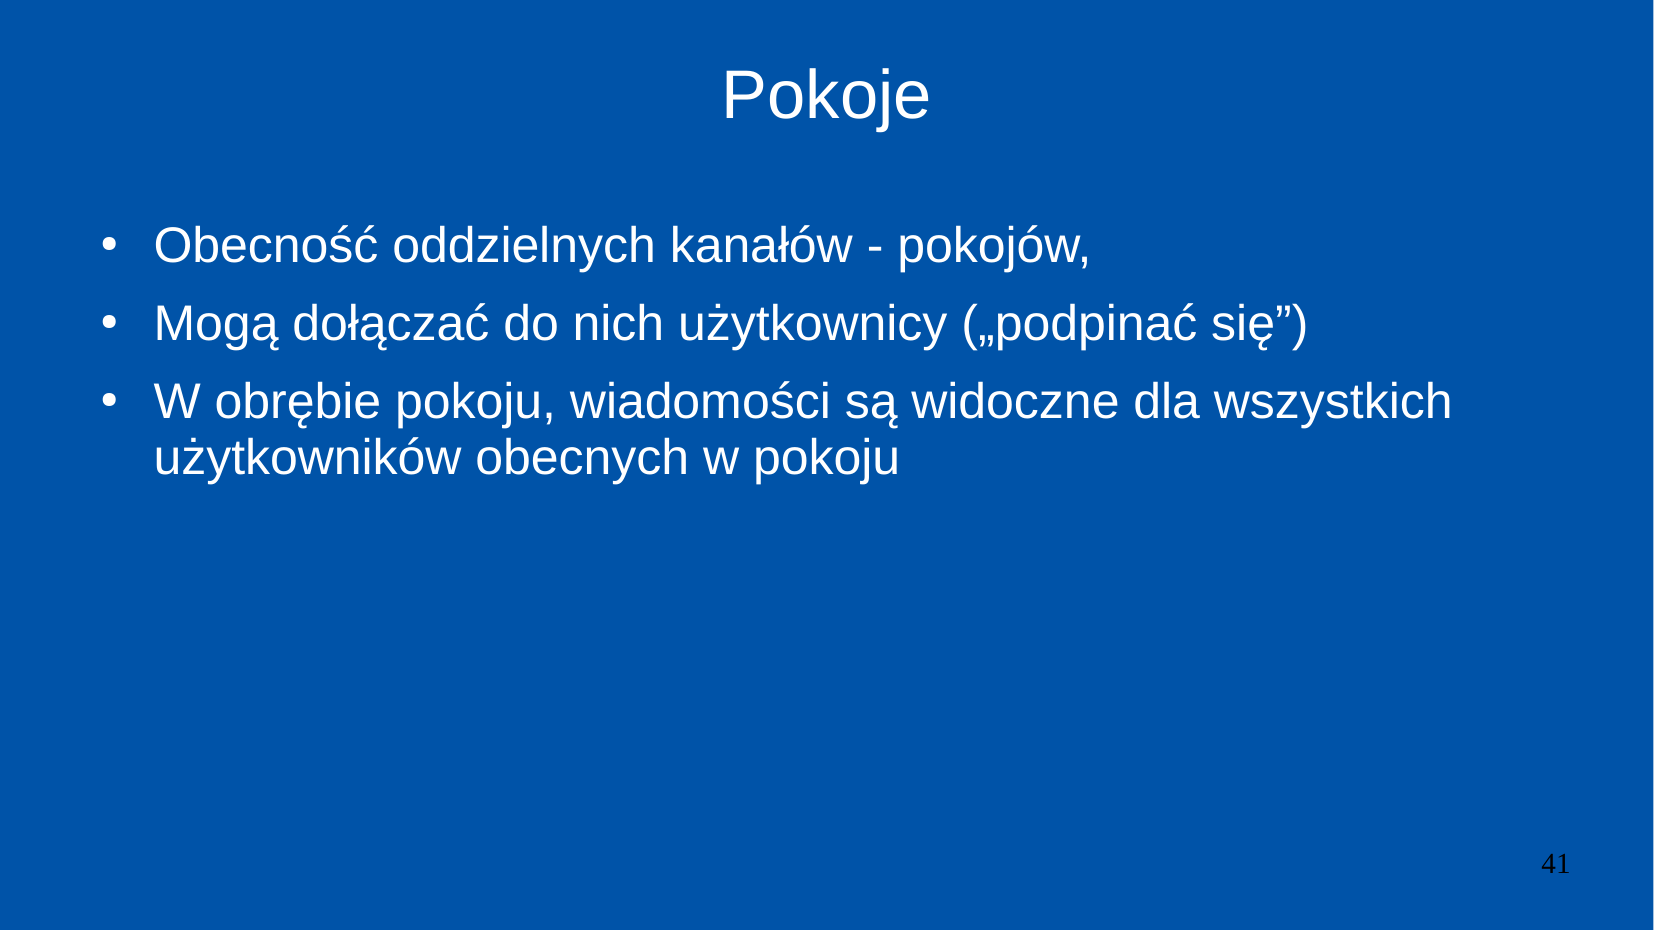

# Pokoje
Obecność oddzielnych kanałów - pokojów,
Mogą dołączać do nich użytkownicy („podpinać się”)
W obrębie pokoju, wiadomości są widoczne dla wszystkich użytkowników obecnych w pokoju
41